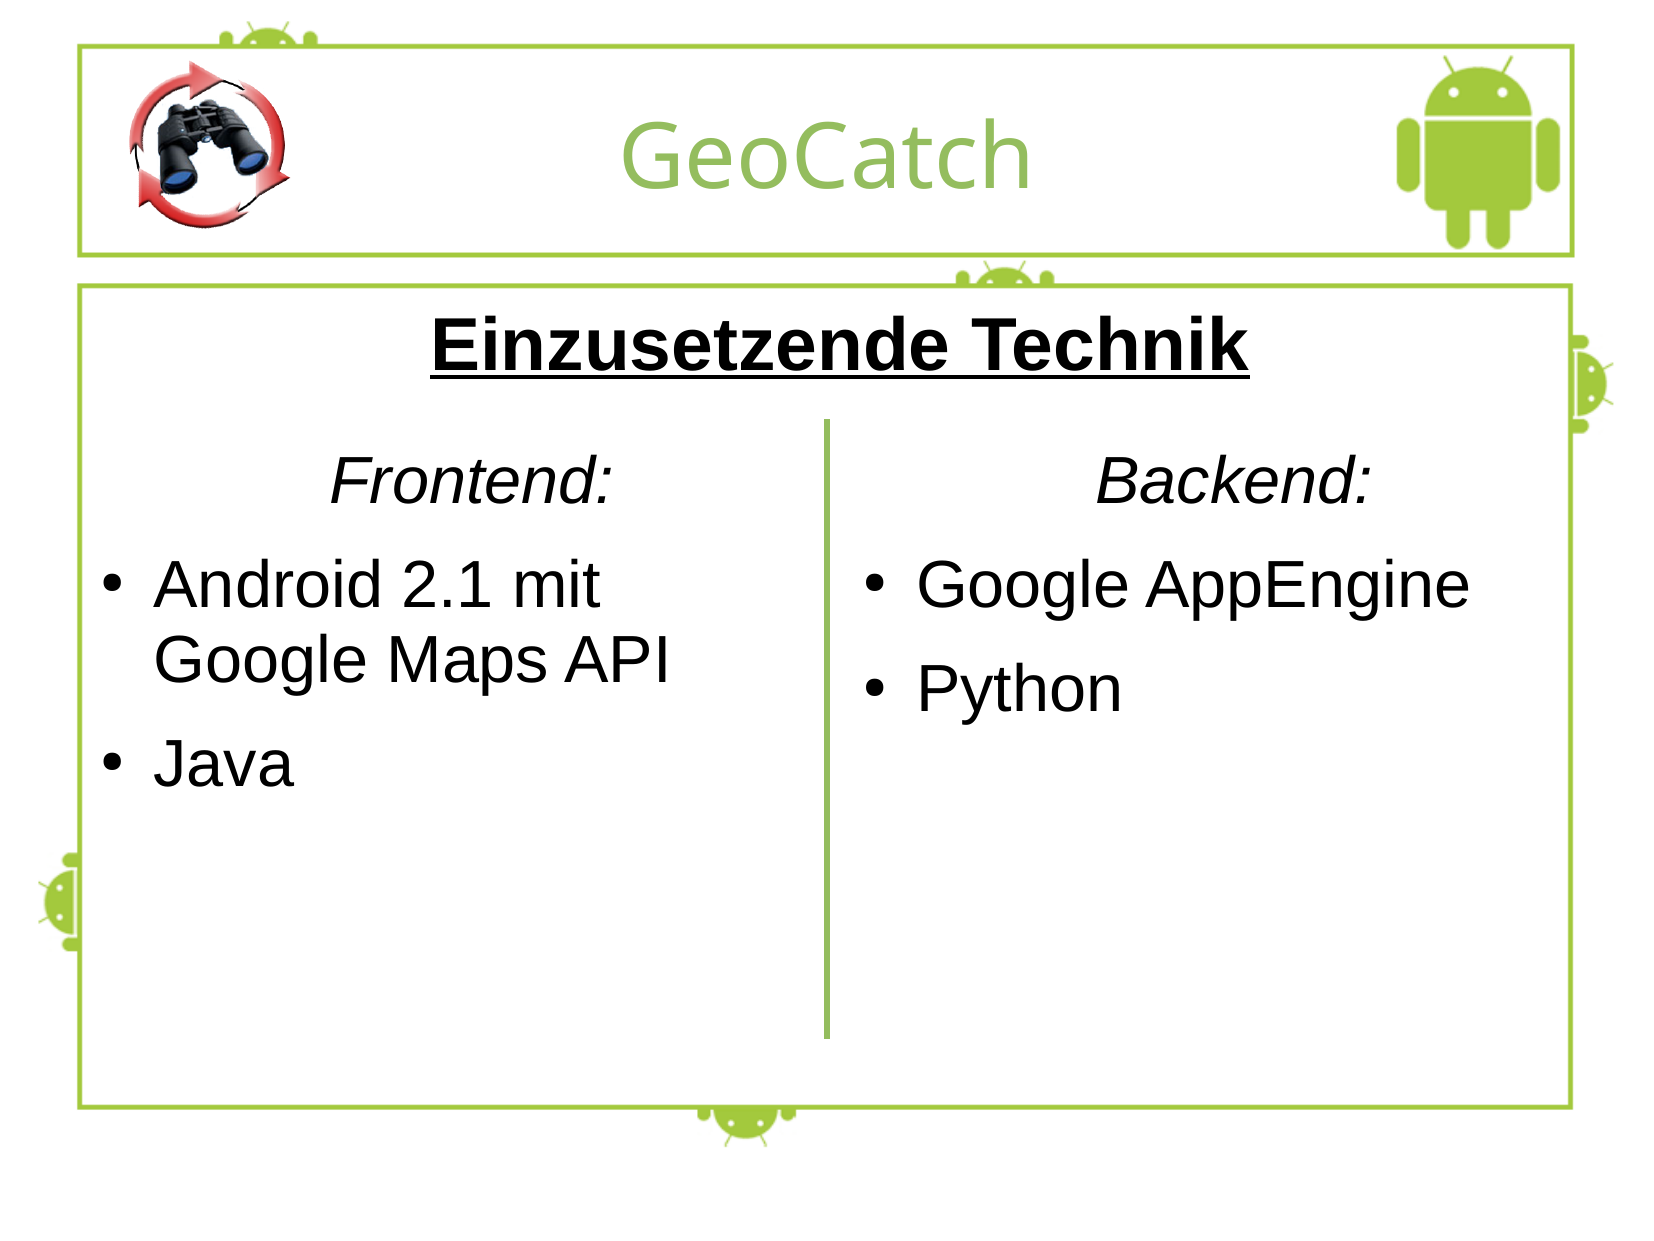

# GeoCatch
Einzusetzende Technik
Frontend:
Android 2.1 mit Google Maps API
Java
Backend:
Google AppEngine
Python